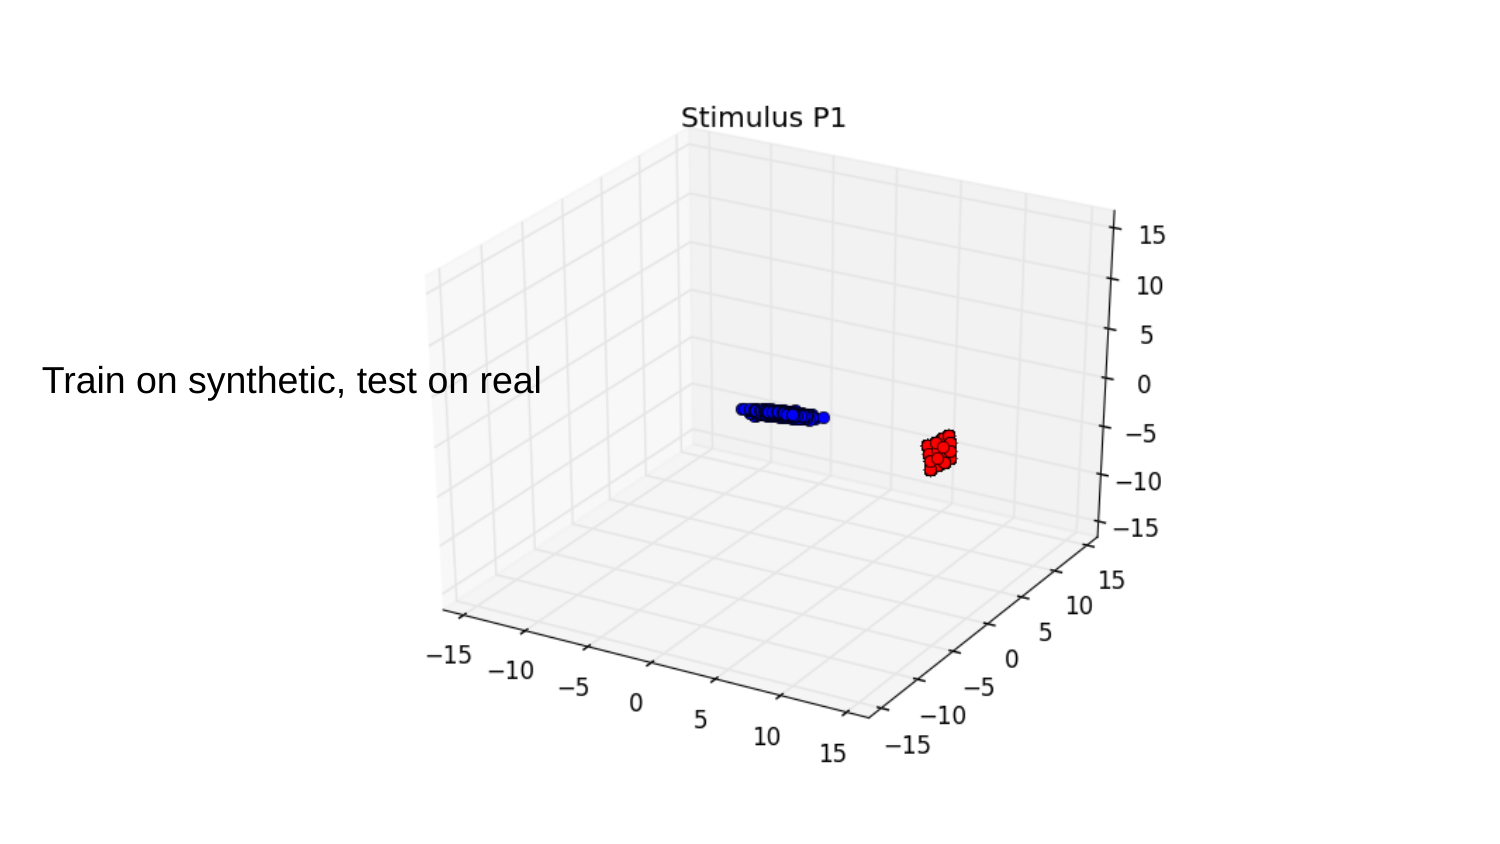

Train on synthetic, test on real
#